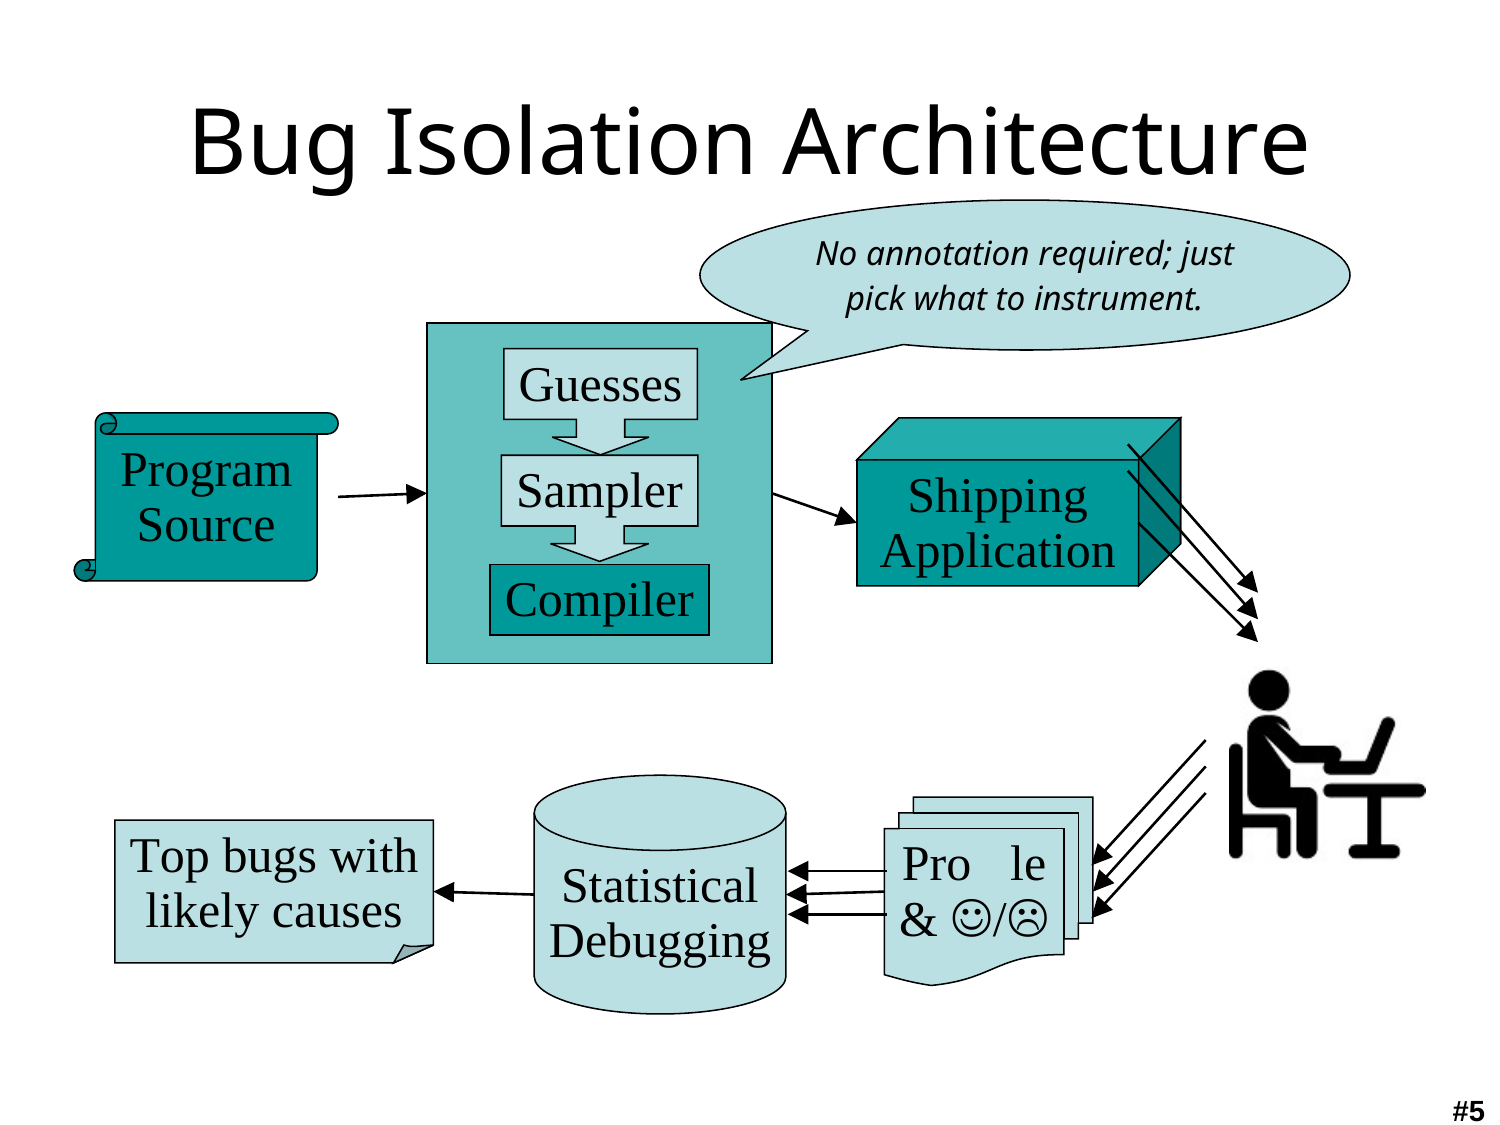

# Bug Isolation Architecture
No annotation required; just pick what to instrument.
Guesses
Program
Source
Shipping
Application
Sampler
Compiler
Statistical
Debugging
Prole
& /
Top bugs with
likely causes
5